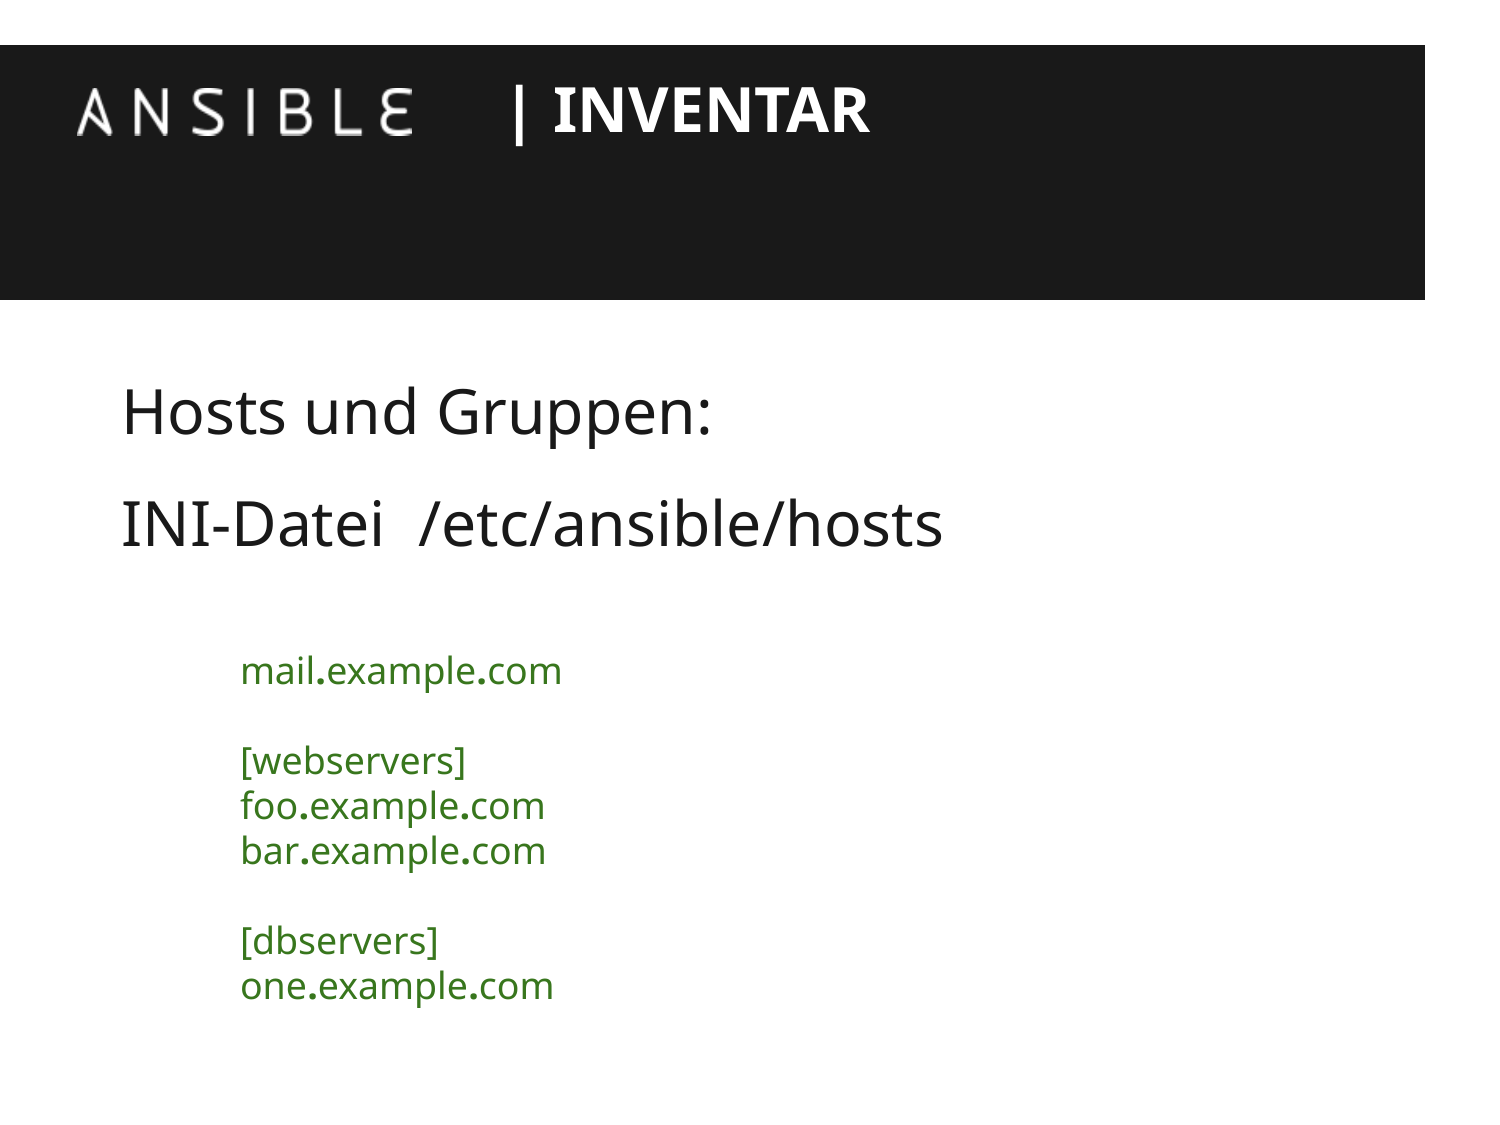

| INVENTAR
# Hosts und Gruppen:
INI-Datei /etc/ansible/hosts
mail.example.com
[webservers]
foo.example.com
bar.example.com
[dbservers]
one.example.com